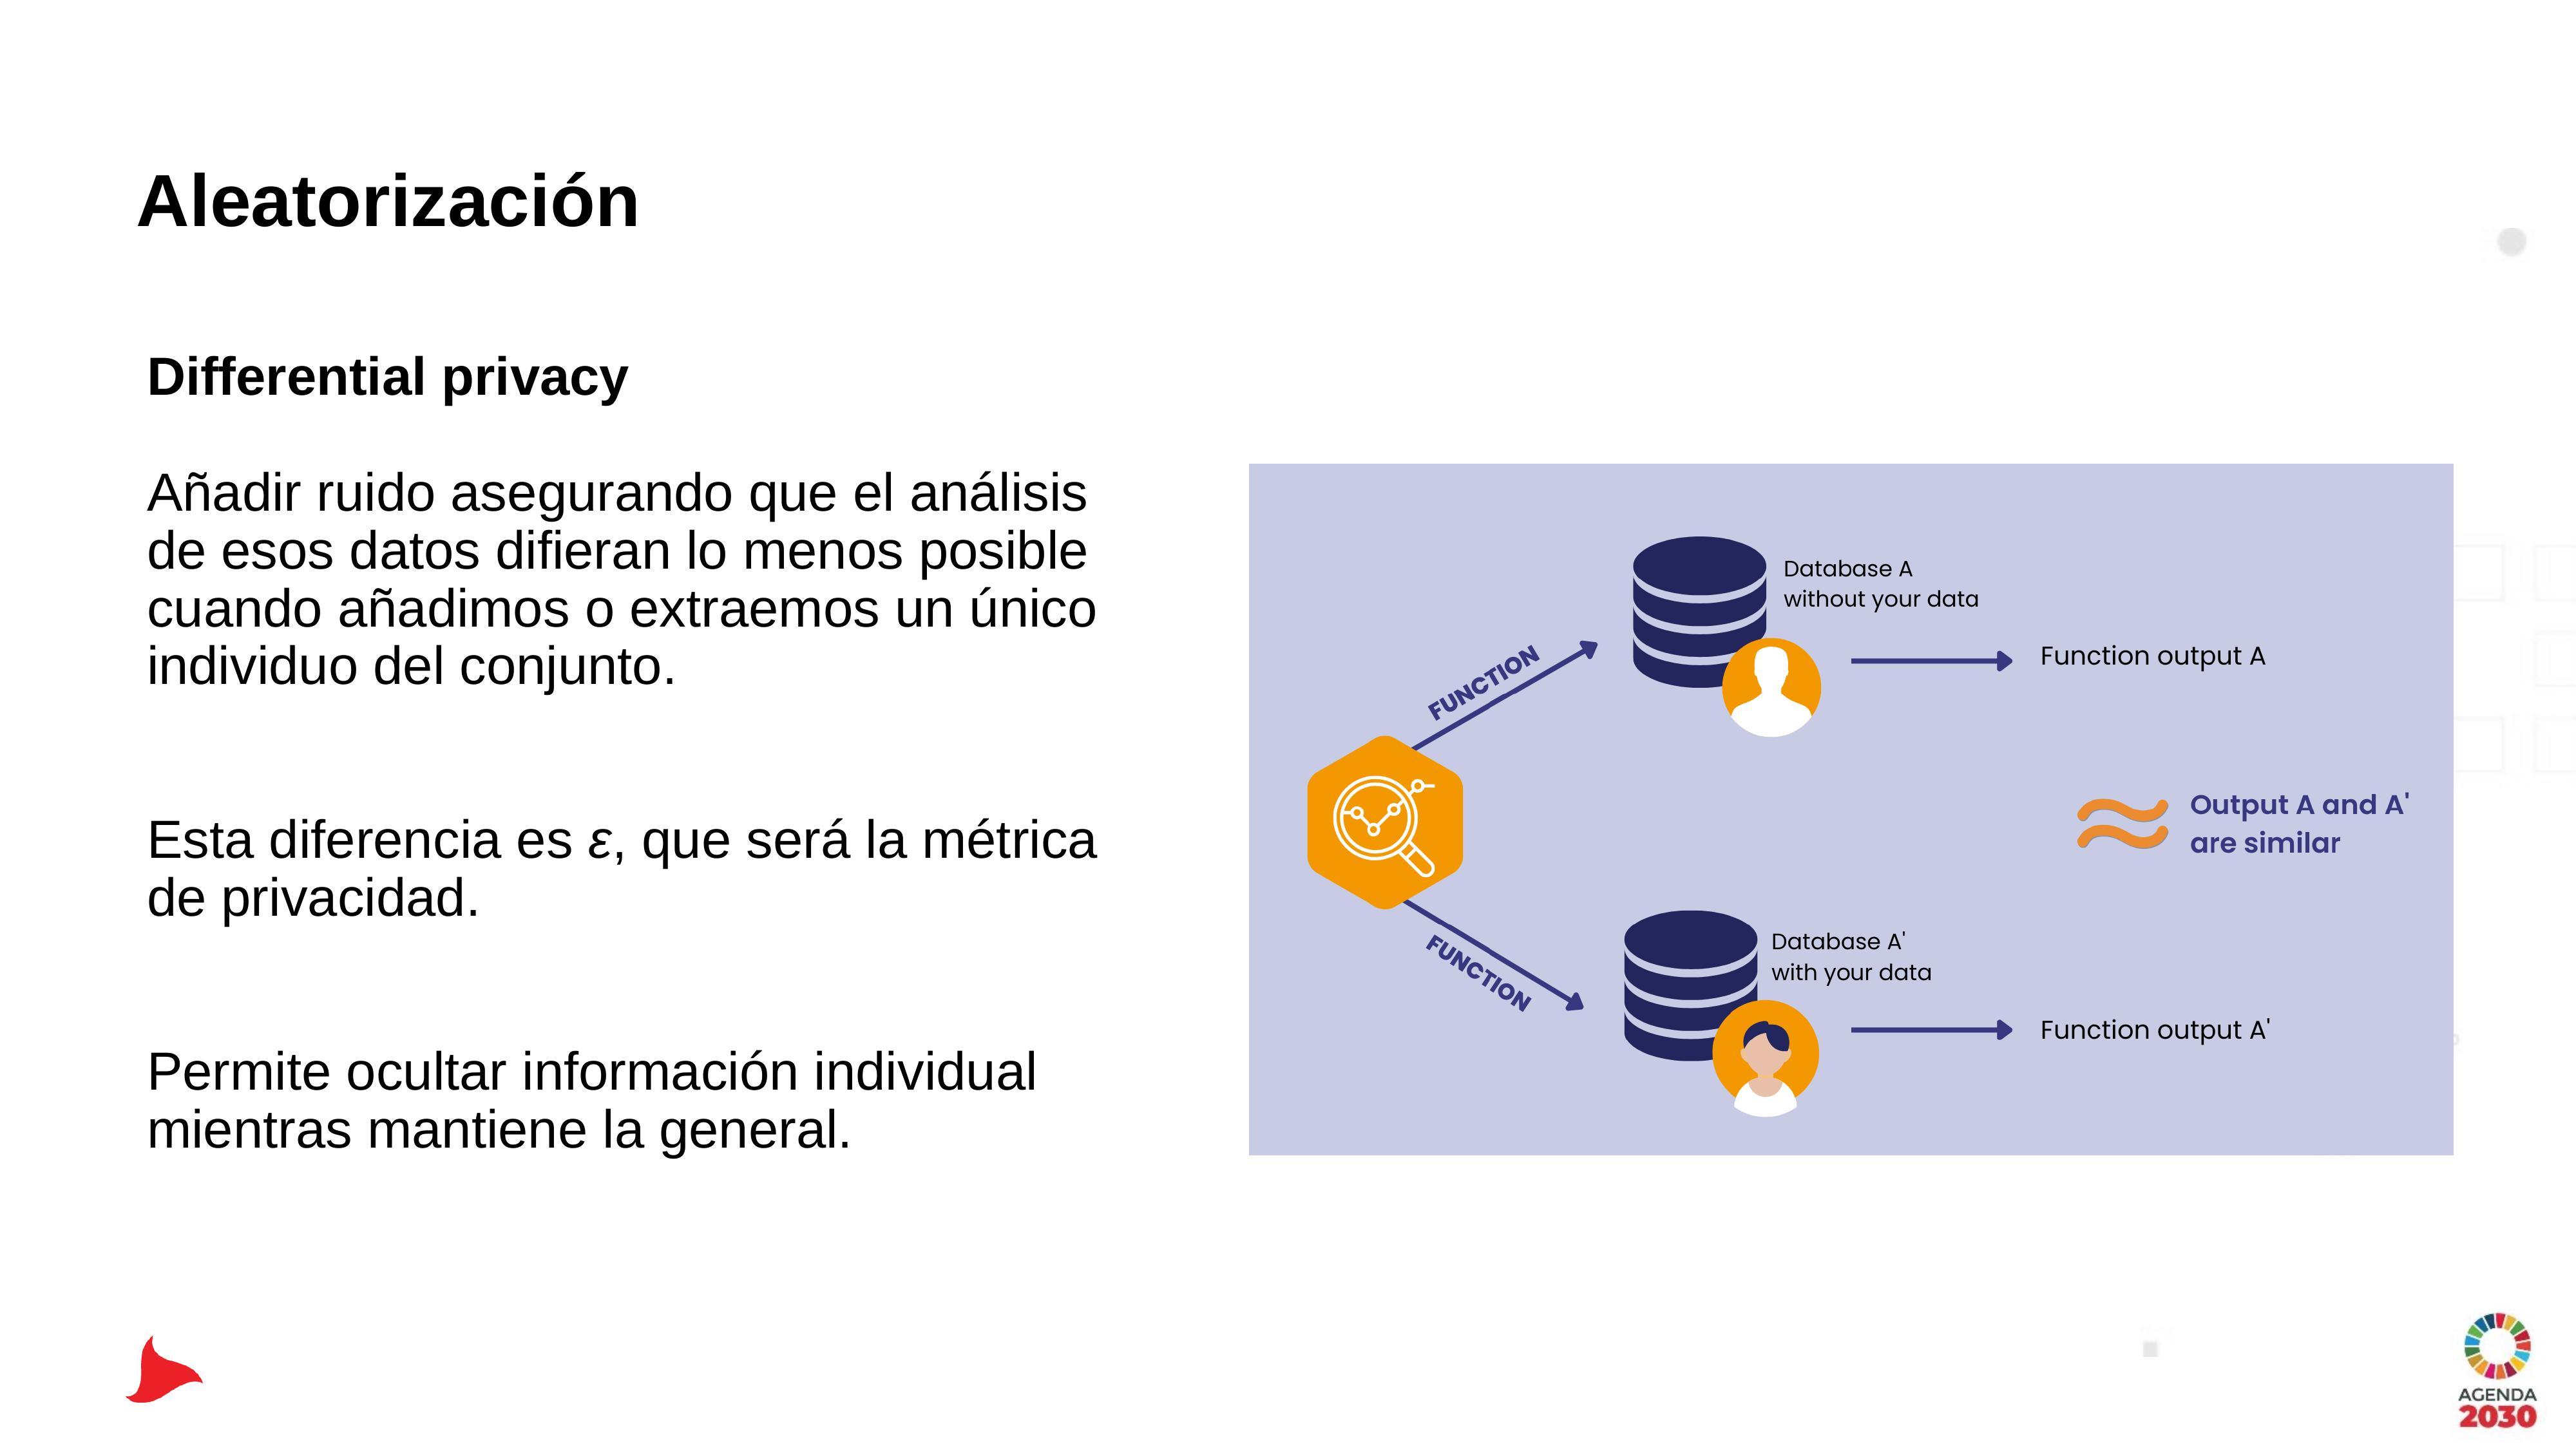

# Aleatorización
Differential privacy
Añadir ruido asegurando que el análisis de esos datos difieran lo menos posible cuando añadimos o extraemos un único individuo del conjunto.
Esta diferencia es ε, que será la métrica de privacidad.
Permite ocultar información individual mientras mantiene la general.